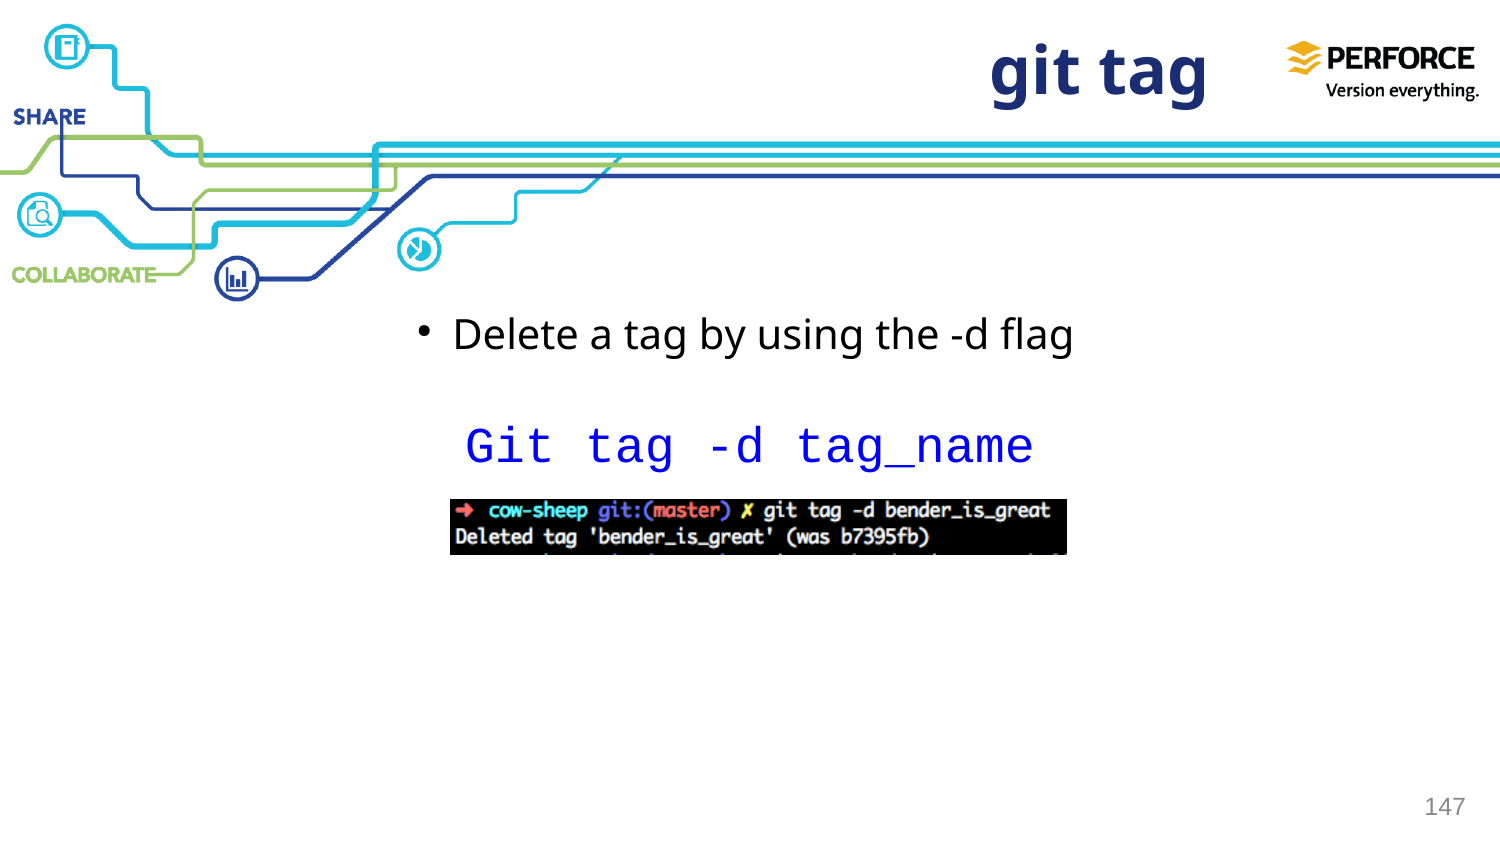

# git tag
Delete a tag by using the -d flag
Git tag -d tag_name